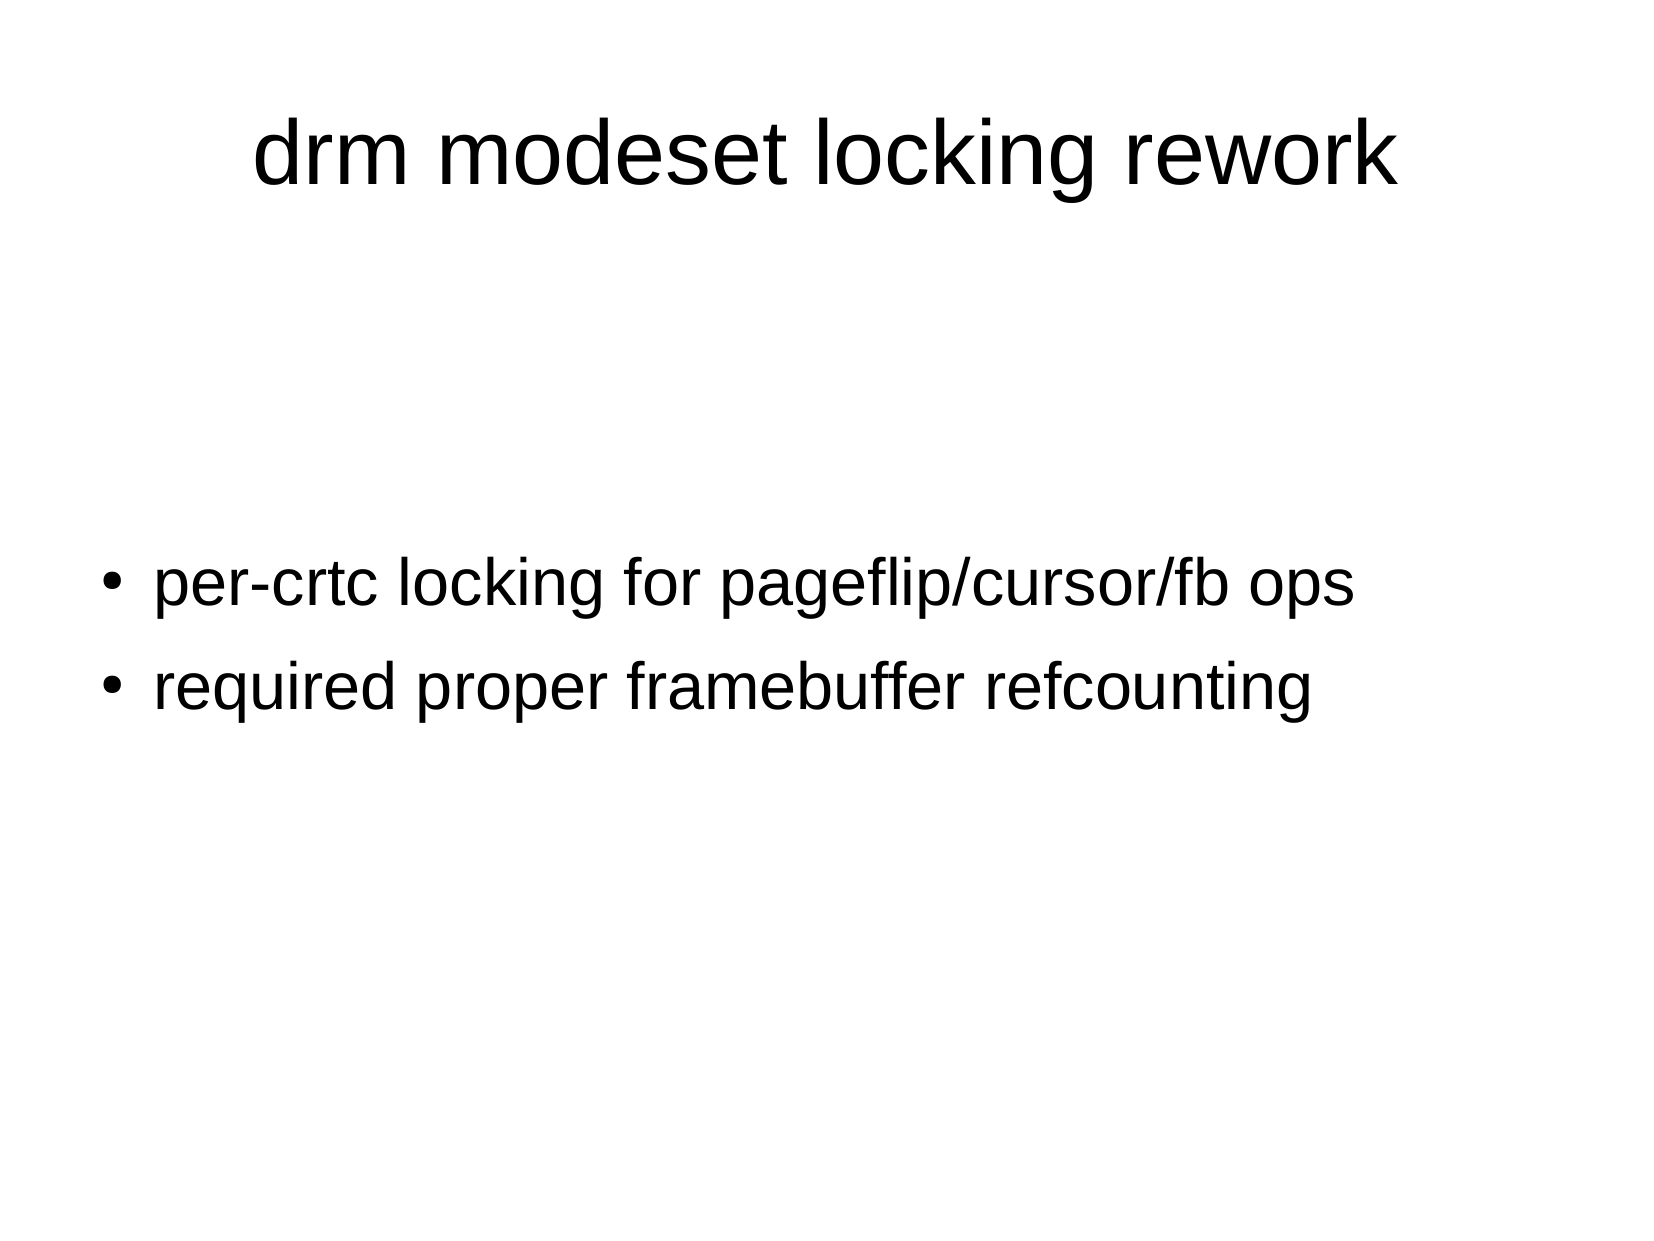

# drm modeset locking rework
per-crtc locking for pageflip/cursor/fb ops
required proper framebuffer refcounting